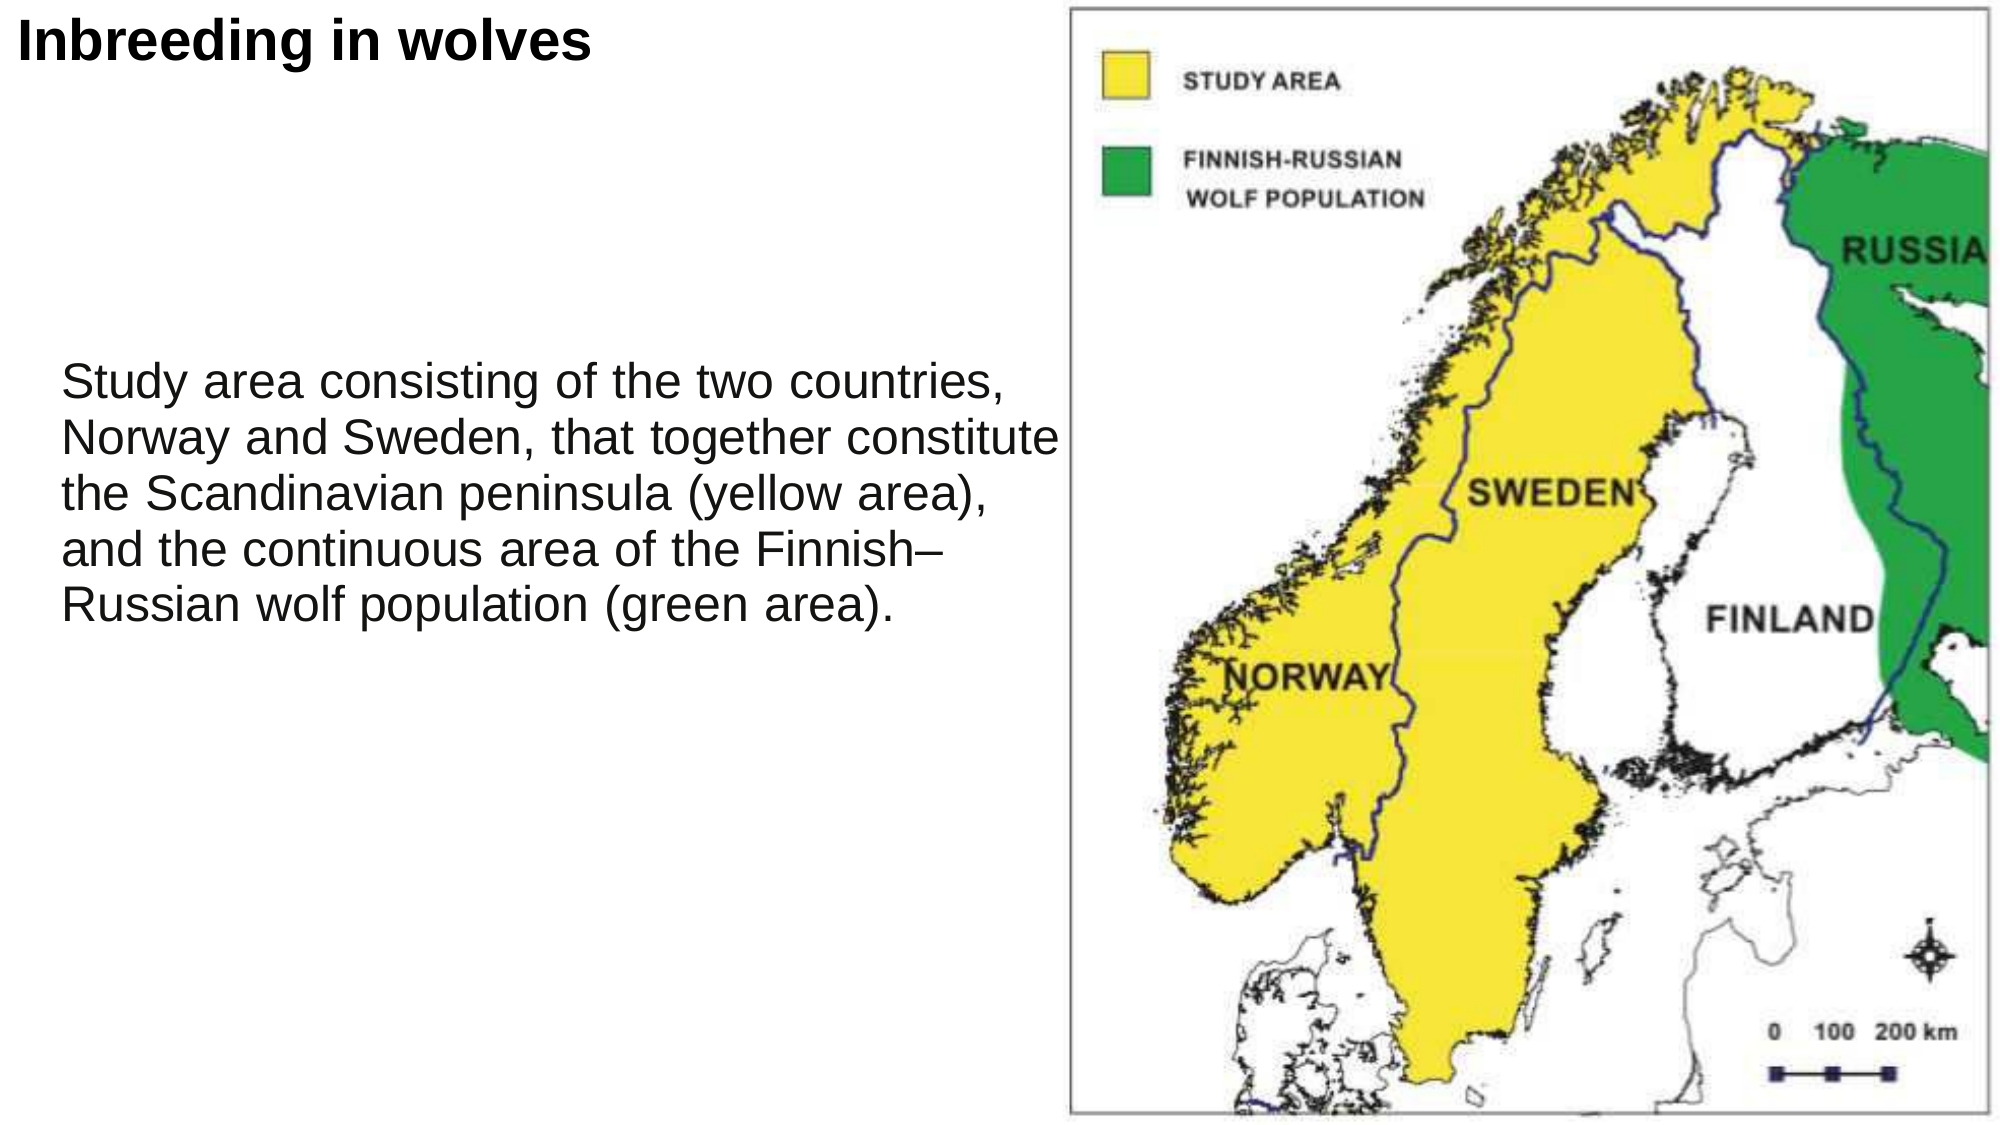

Inbreeding in wolves
Study area consisting of the two countries, Norway and Sweden, that together constitute the Scandinavian peninsula (yellow area), and the continuous area of the Finnish–Russian wolf population (green area).